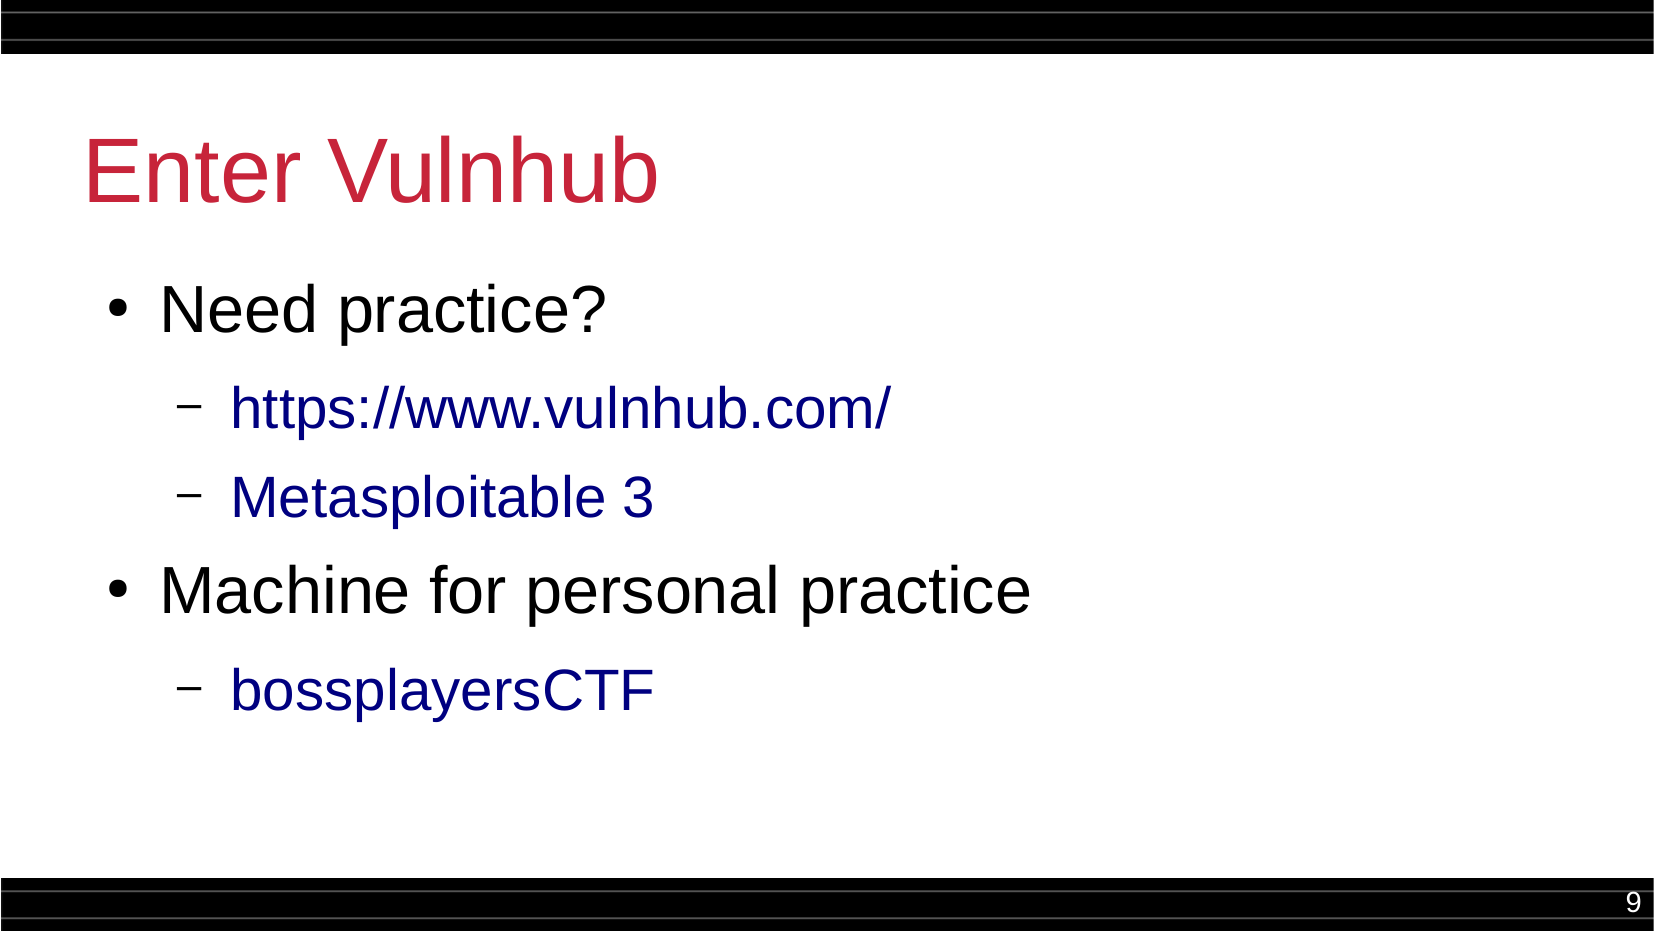

# Enter Vulnhub
Need practice?
https://www.vulnhub.com/
Metasploitable 3
Machine for personal practice
bossplayersCTF